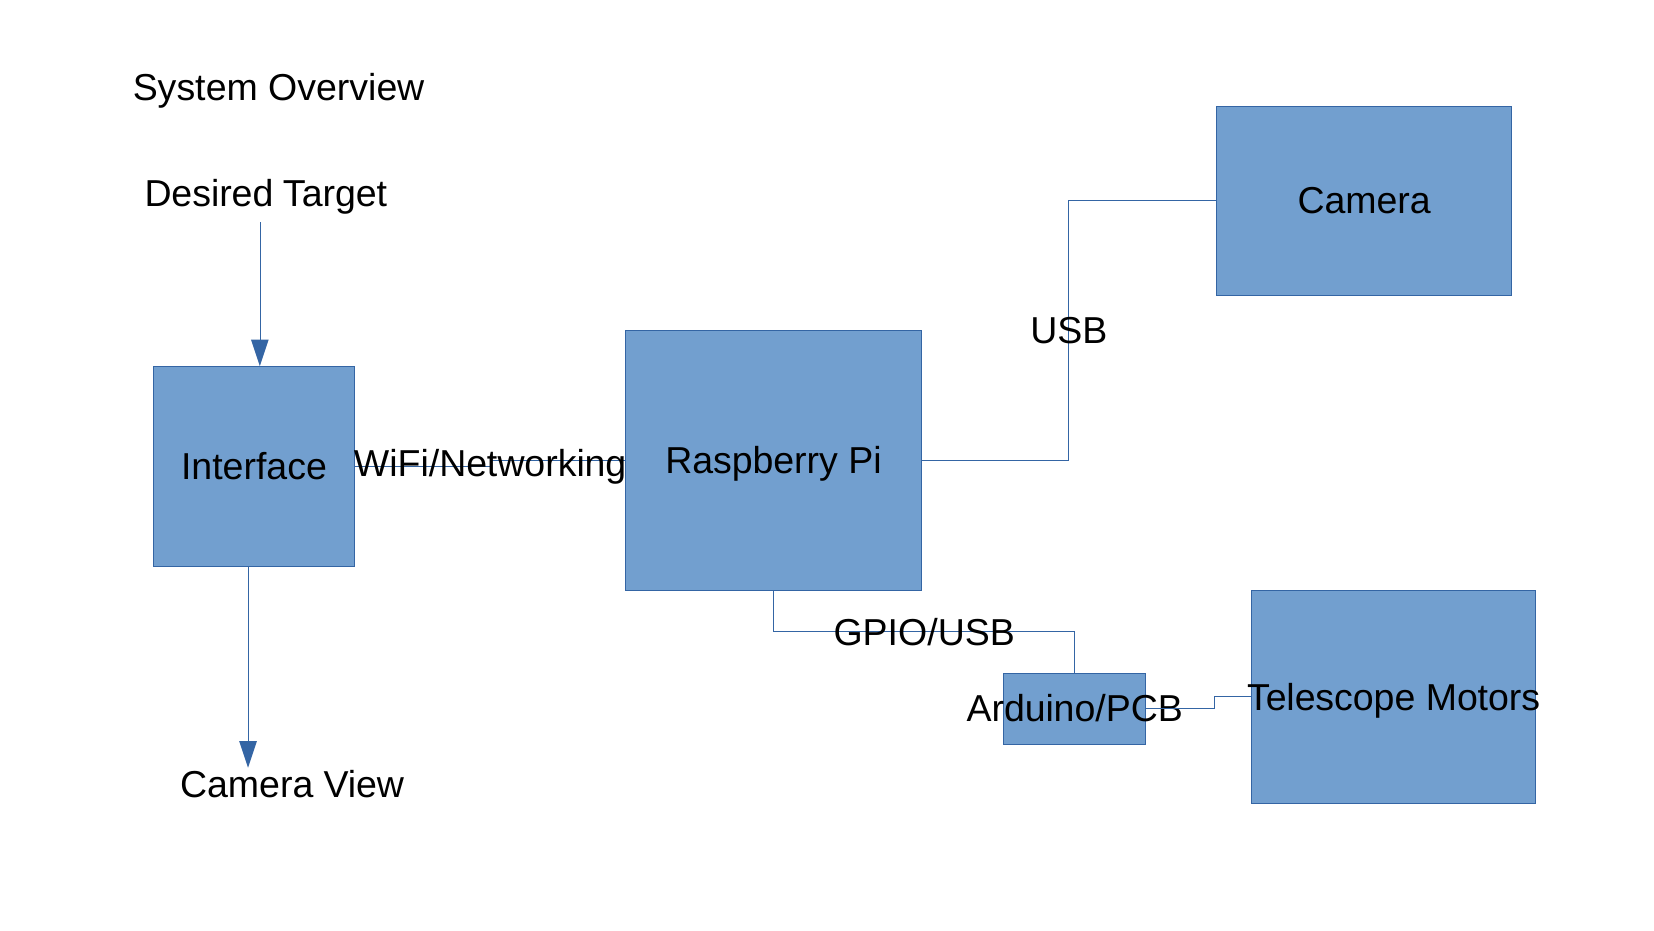

System Overview
Camera
Desired Target
Raspberry Pi
Interface
Telescope Motors
Arduino/PCB
Camera View